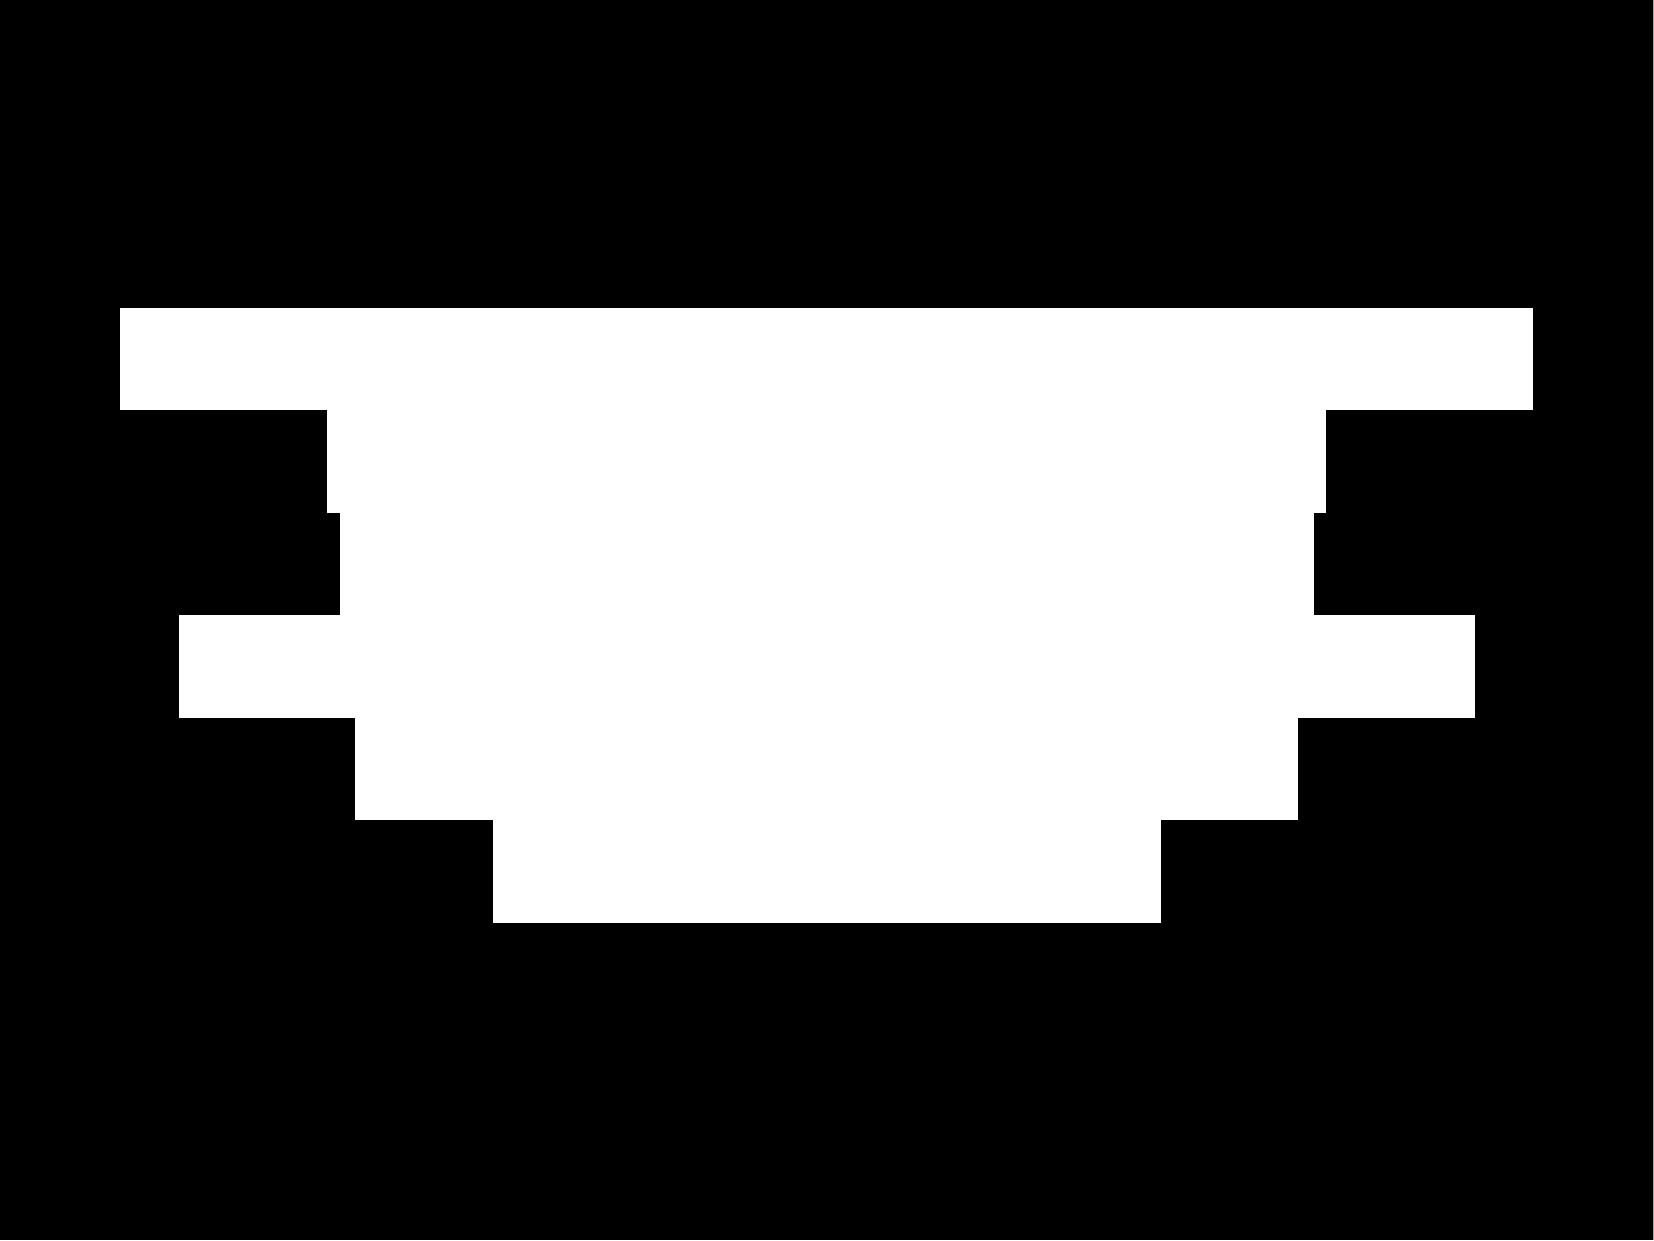

# Hoje é tempo de renunciar meu eu
Lembrar que numa cruz
alguém por mim morreu
Hoje é minha vez, agora sou eu
Vou morrer pro mundo
e viver pra Deus